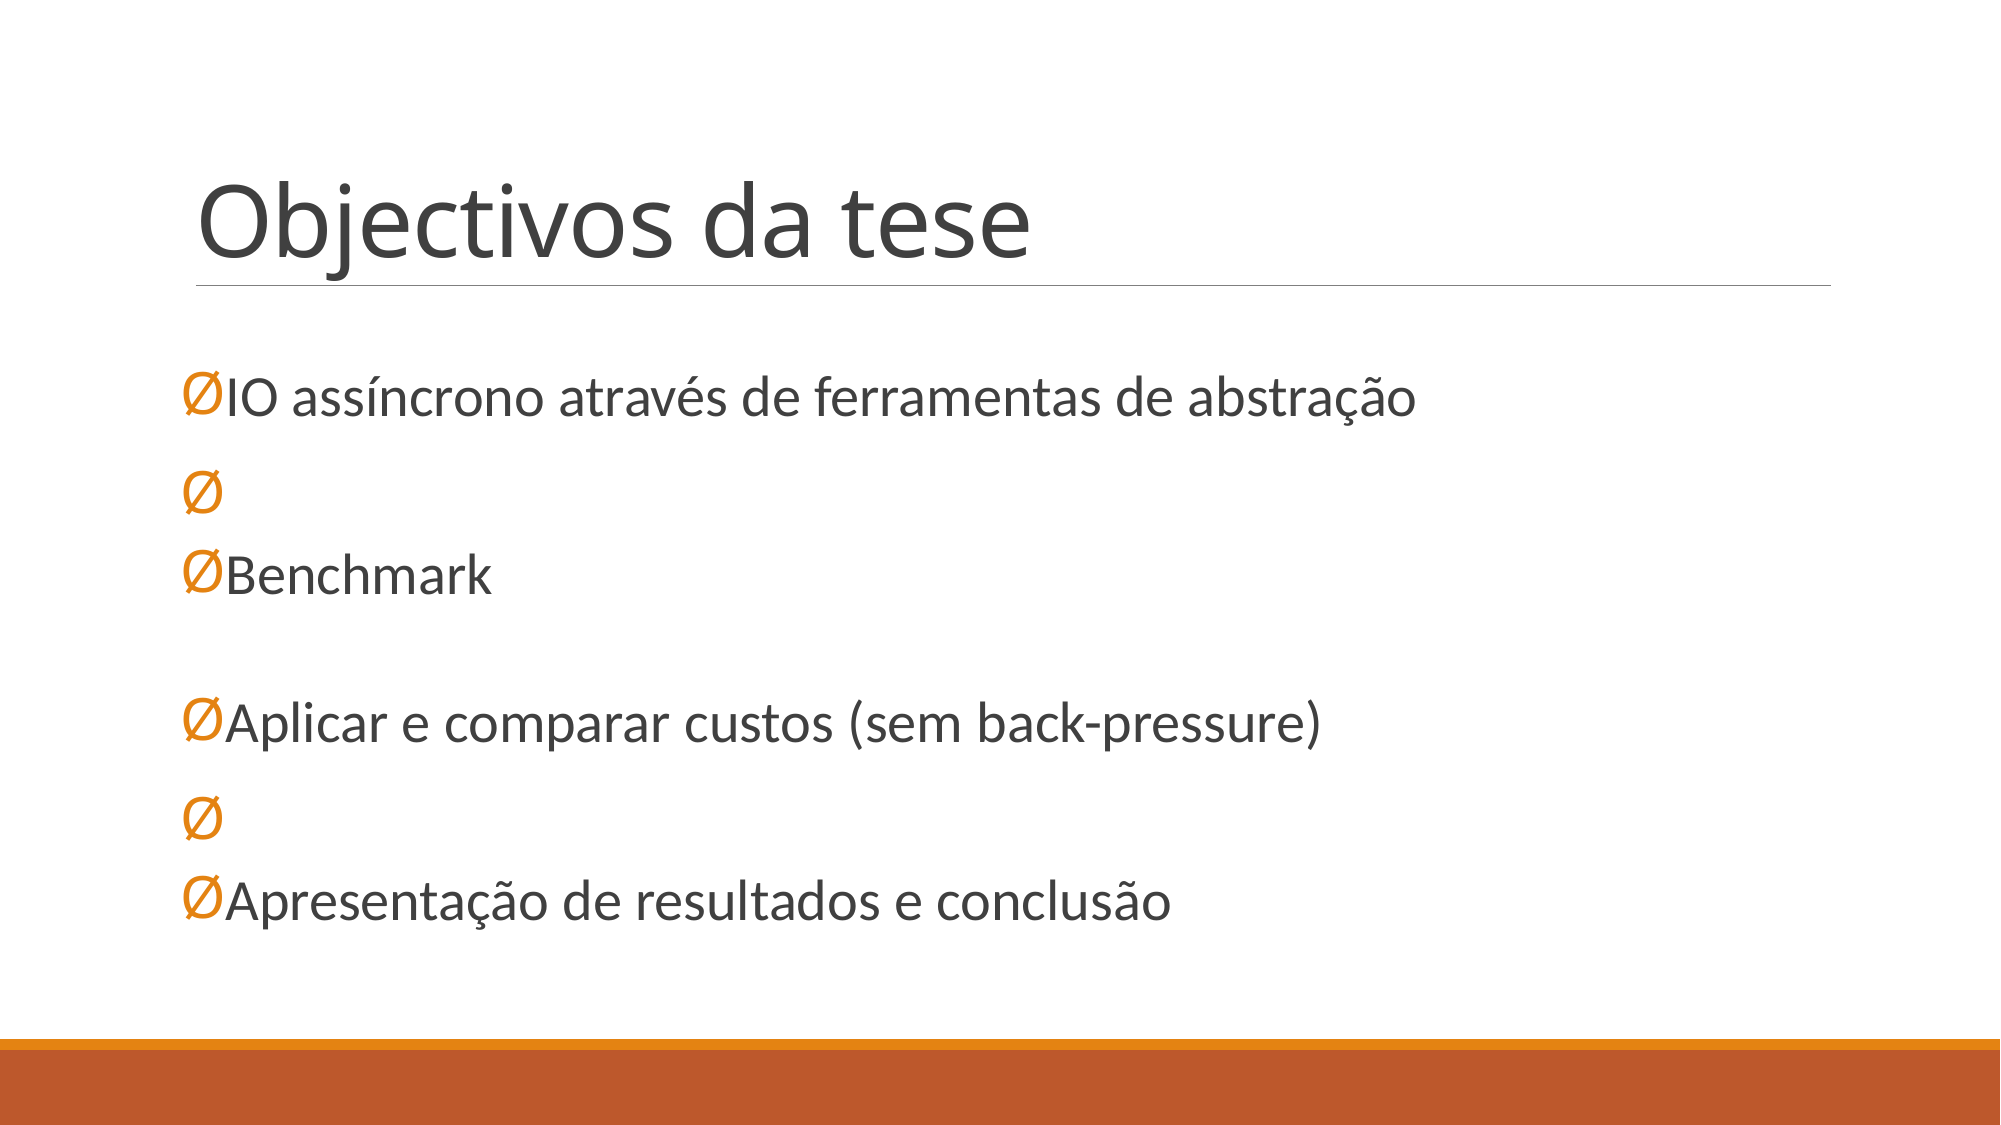

# Objectivos da tese
IO assíncrono através de ferramentas de abstração
Benchmark
Aplicar e comparar custos (sem back-pressure)
Apresentação de resultados e conclusão